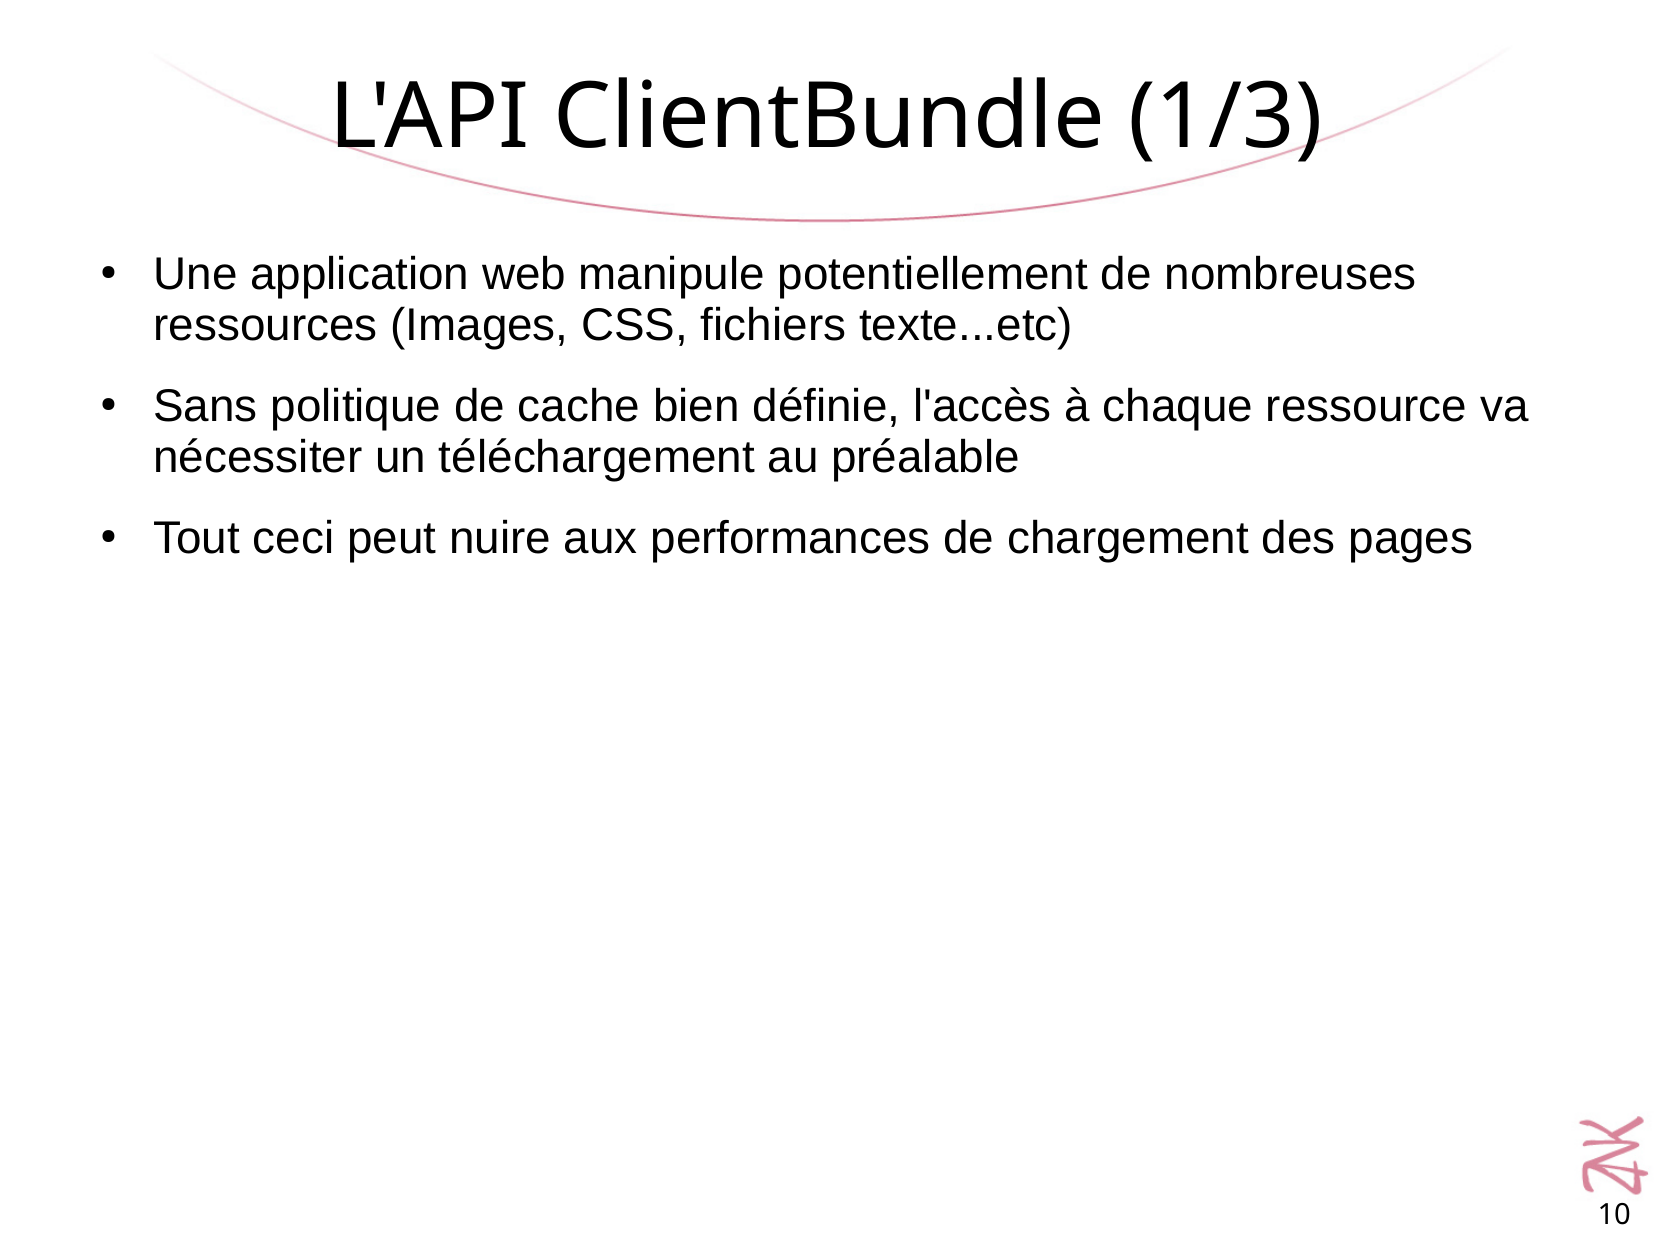

# L'API ClientBundle (1/3)
Une application web manipule potentiellement de nombreuses ressources (Images, CSS, fichiers texte...etc)
Sans politique de cache bien définie, l'accès à chaque ressource va nécessiter un téléchargement au préalable
Tout ceci peut nuire aux performances de chargement des pages
10